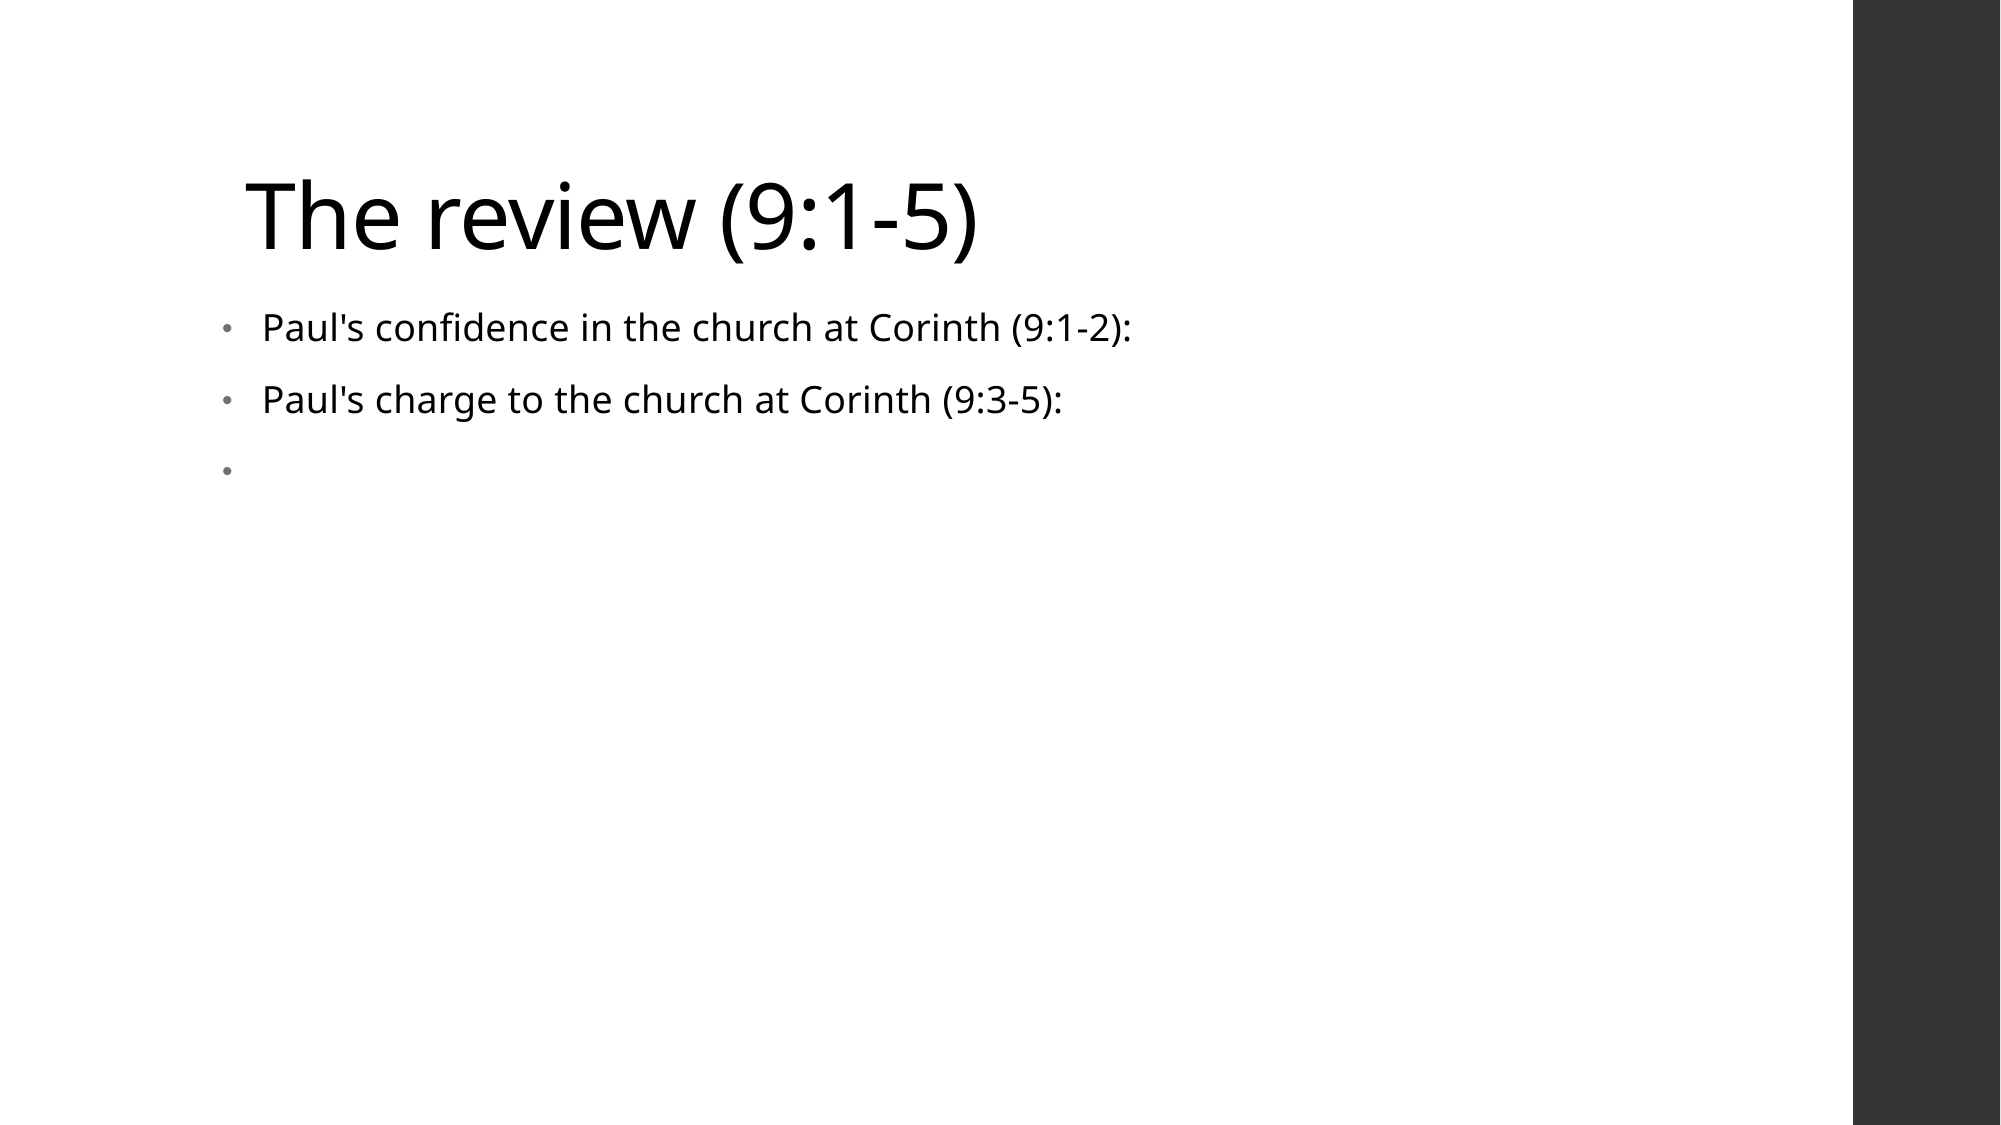

# The review (9:1-5)
 Paul's confidence in the church at Corinth (9:1-2):
 Paul's charge to the church at Corinth (9:3-5):